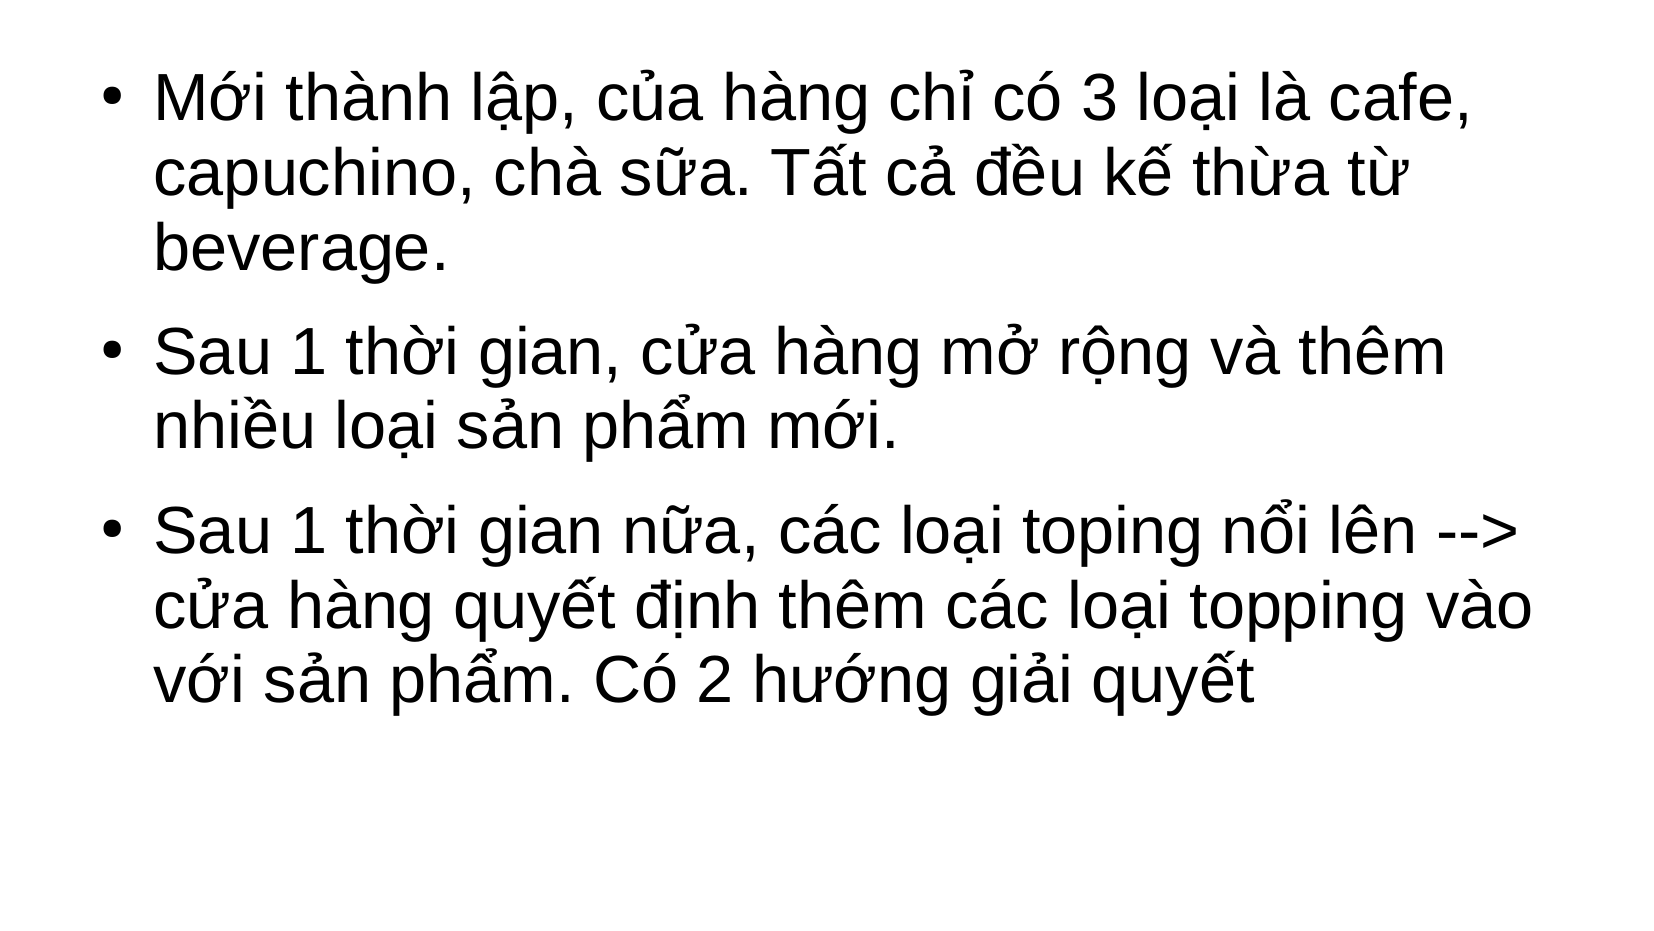

# Mới thành lập, của hàng chỉ có 3 loại là cafe, capuchino, chà sữa. Tất cả đều kế thừa từ beverage.
Sau 1 thời gian, cửa hàng mở rộng và thêm nhiều loại sản phẩm mới.
Sau 1 thời gian nữa, các loại toping nổi lên --> cửa hàng quyết định thêm các loại topping vào với sản phẩm. Có 2 hướng giải quyết